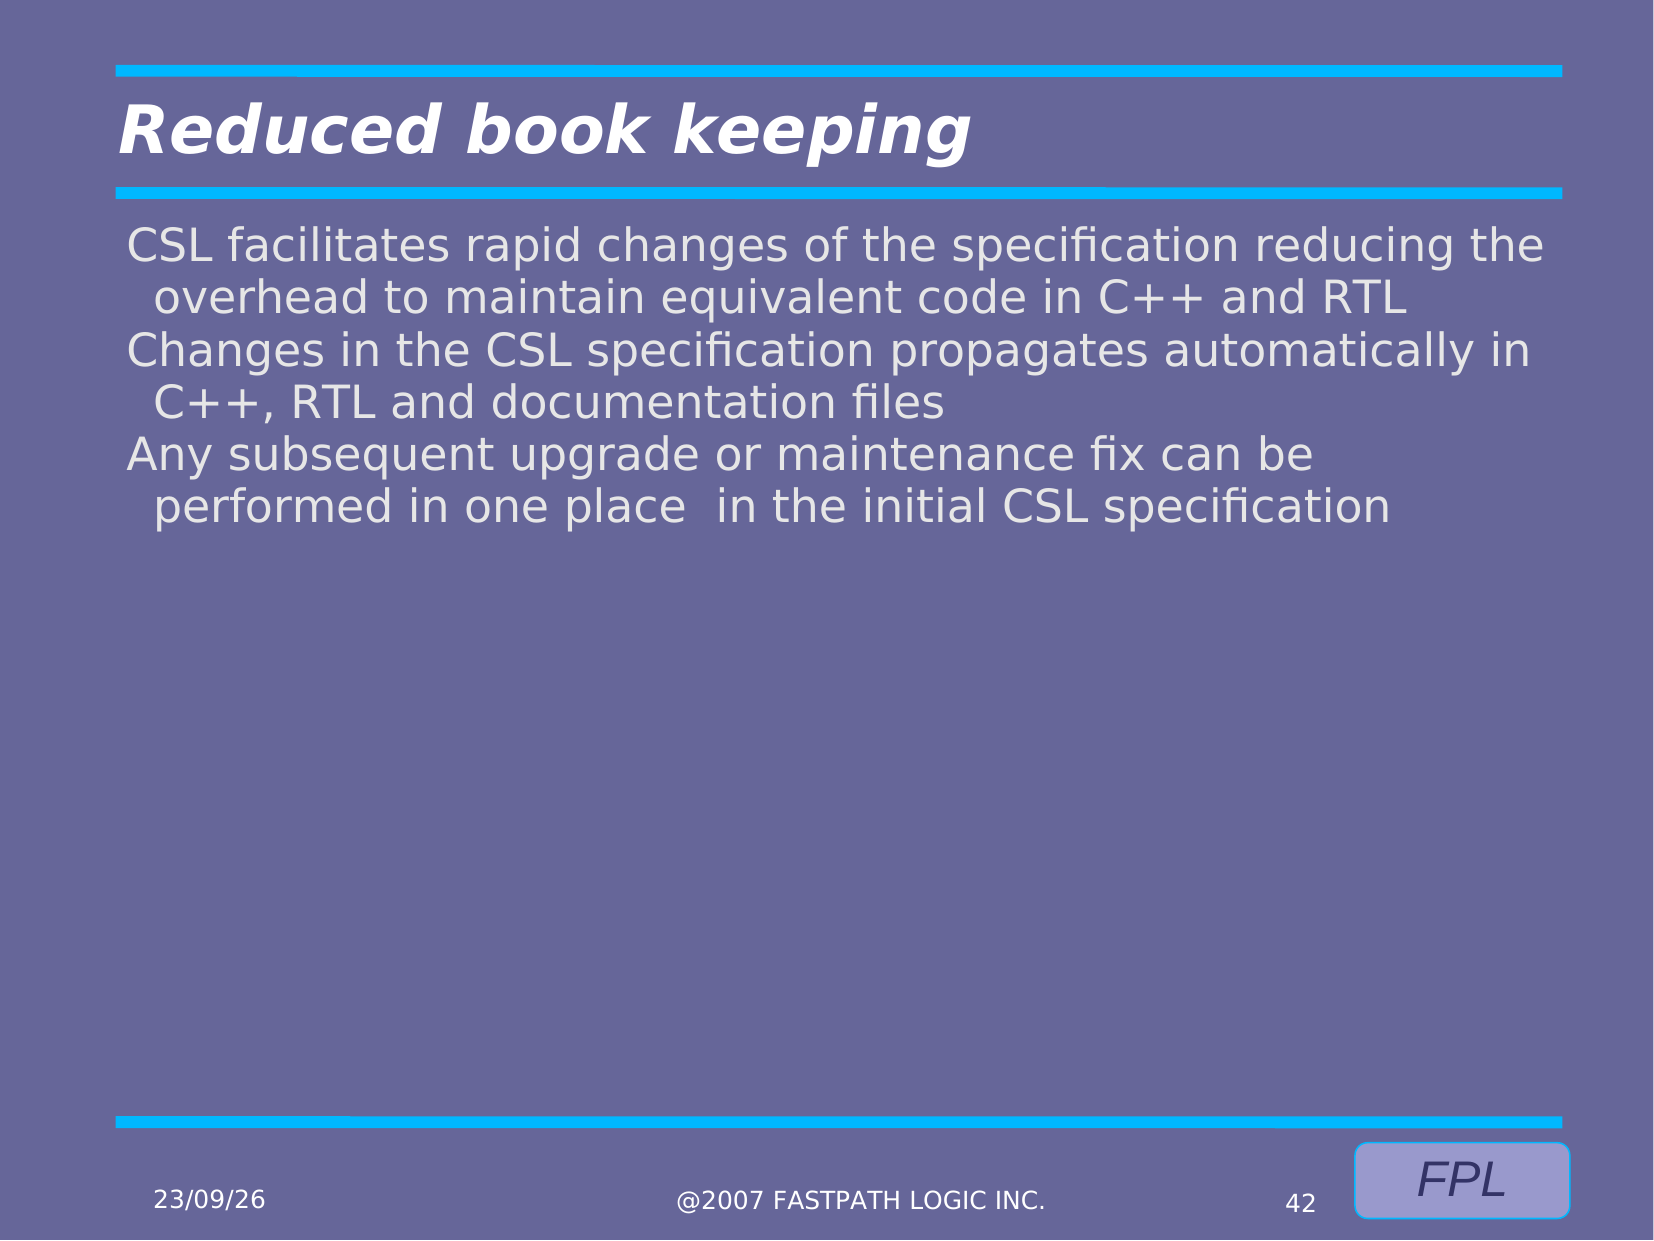

# Reduced book keeping
CSL facilitates rapid changes of the specification reducing the overhead to maintain equivalent code in C++ and RTL
Changes in the CSL specification propagates automatically in C++, RTL and documentation files
Any subsequent upgrade or maintenance fix can be performed in one place in the initial CSL specification
42